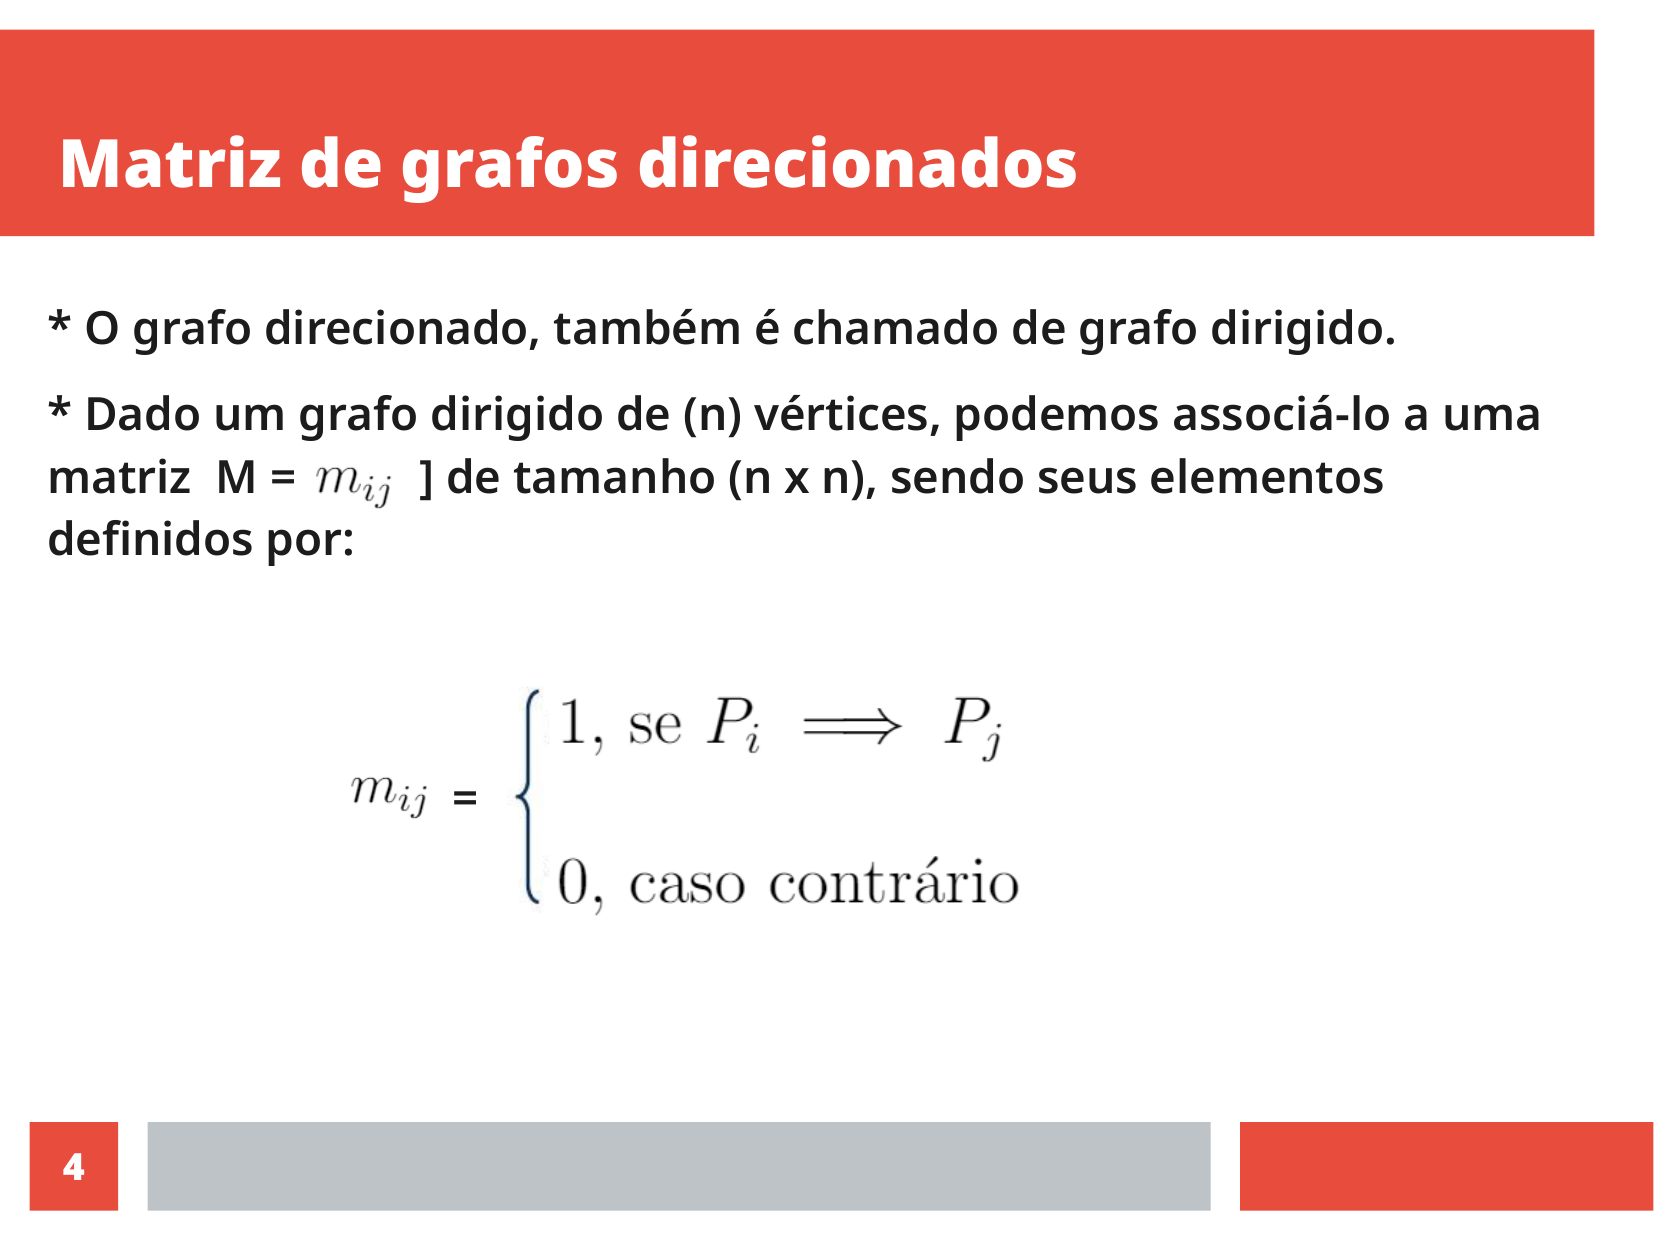

# Matriz de grafos direcionados
* O grafo direcionado, também é chamado de grafo dirigido.
* Dado um grafo dirigido de (n) vértices, podemos associá-lo a uma matriz M = [ ] de tamanho (n x n), sendo seus elementos definidos por:
 				 =
4